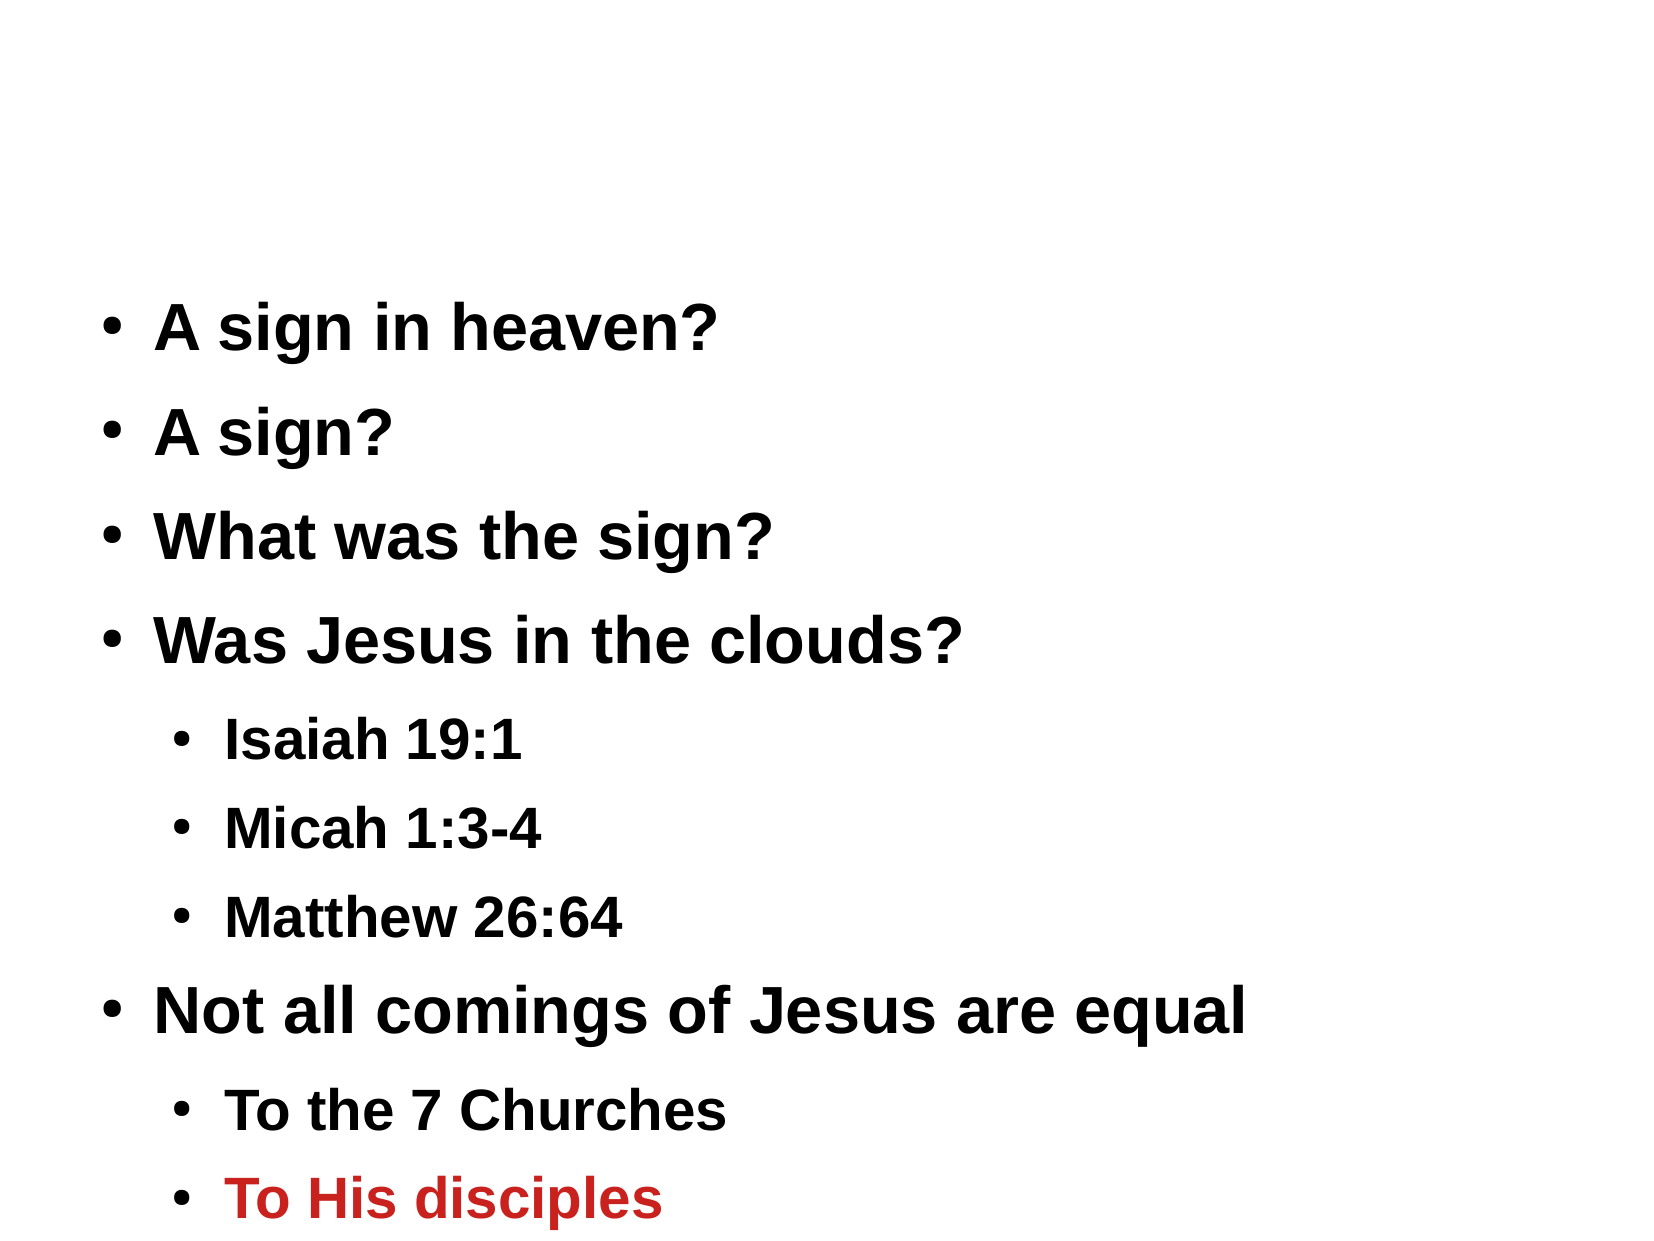

#
A sign in heaven?
A sign?
What was the sign?
Was Jesus in the clouds?
Isaiah 19:1
Micah 1:3-4
Matthew 26:64
Not all comings of Jesus are equal
To the 7 Churches
To His disciples